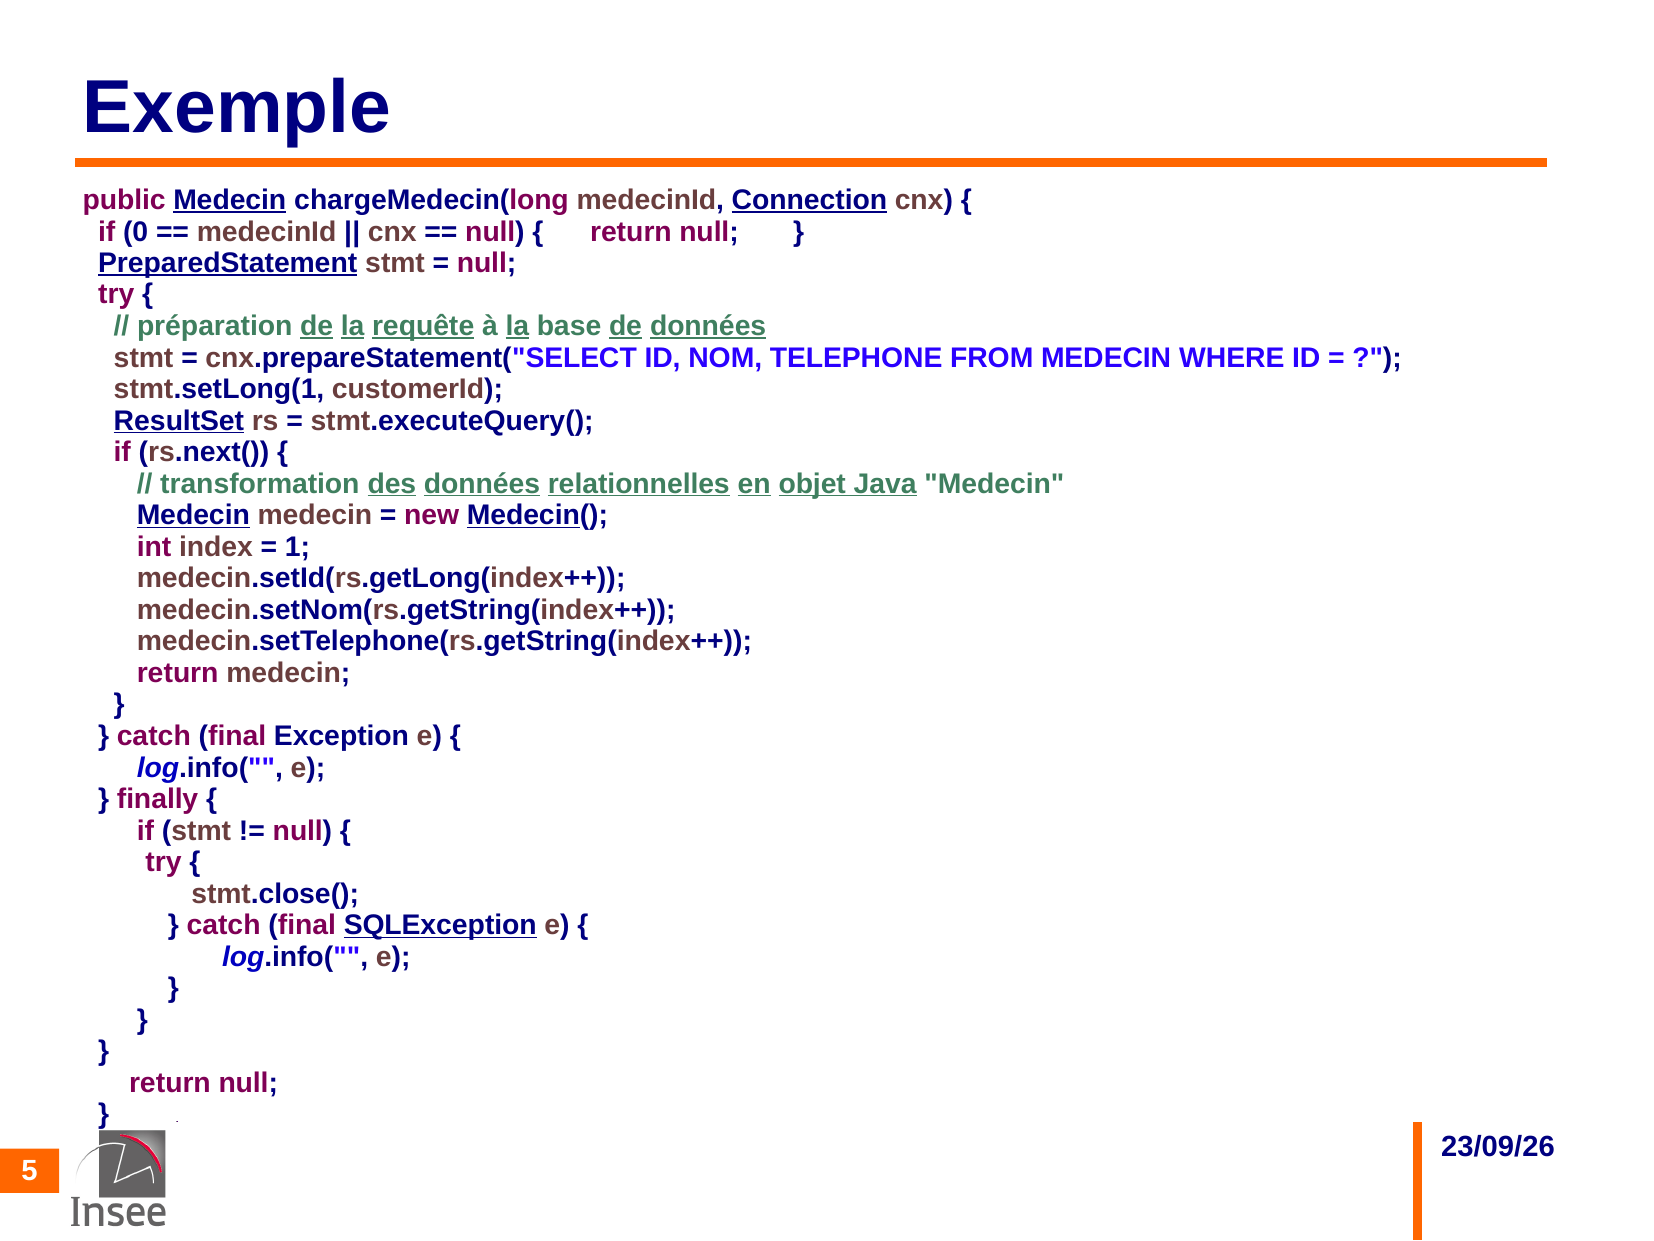

# Exemple
public Medecin chargeMedecin(long medecinId, Connection cnx) {
 if (0 == medecinId || cnx == null) { return null; }
 PreparedStatement stmt = null;
 try {
 // préparation de la requête à la base de données
 stmt = cnx.prepareStatement("SELECT ID, NOM, TELEPHONE FROM MEDECIN WHERE ID = ?");
 stmt.setLong(1, customerId);
 ResultSet rs = stmt.executeQuery();
 if (rs.next()) {
 // transformation des données relationnelles en objet Java "Medecin"
 Medecin medecin = new Medecin();
 int index = 1;
 medecin.setId(rs.getLong(index++));
 medecin.setNom(rs.getString(index++));
 medecin.setTelephone(rs.getString(index++));
 return medecin;
 }
 } catch (final Exception e) {
 log.info("", e);
 } finally {
 if (stmt != null) {
 	try {
 stmt.close();
 } catch (final SQLException e) {
 log.info("", e);
 }
 }
 }
 return null;
 }
5